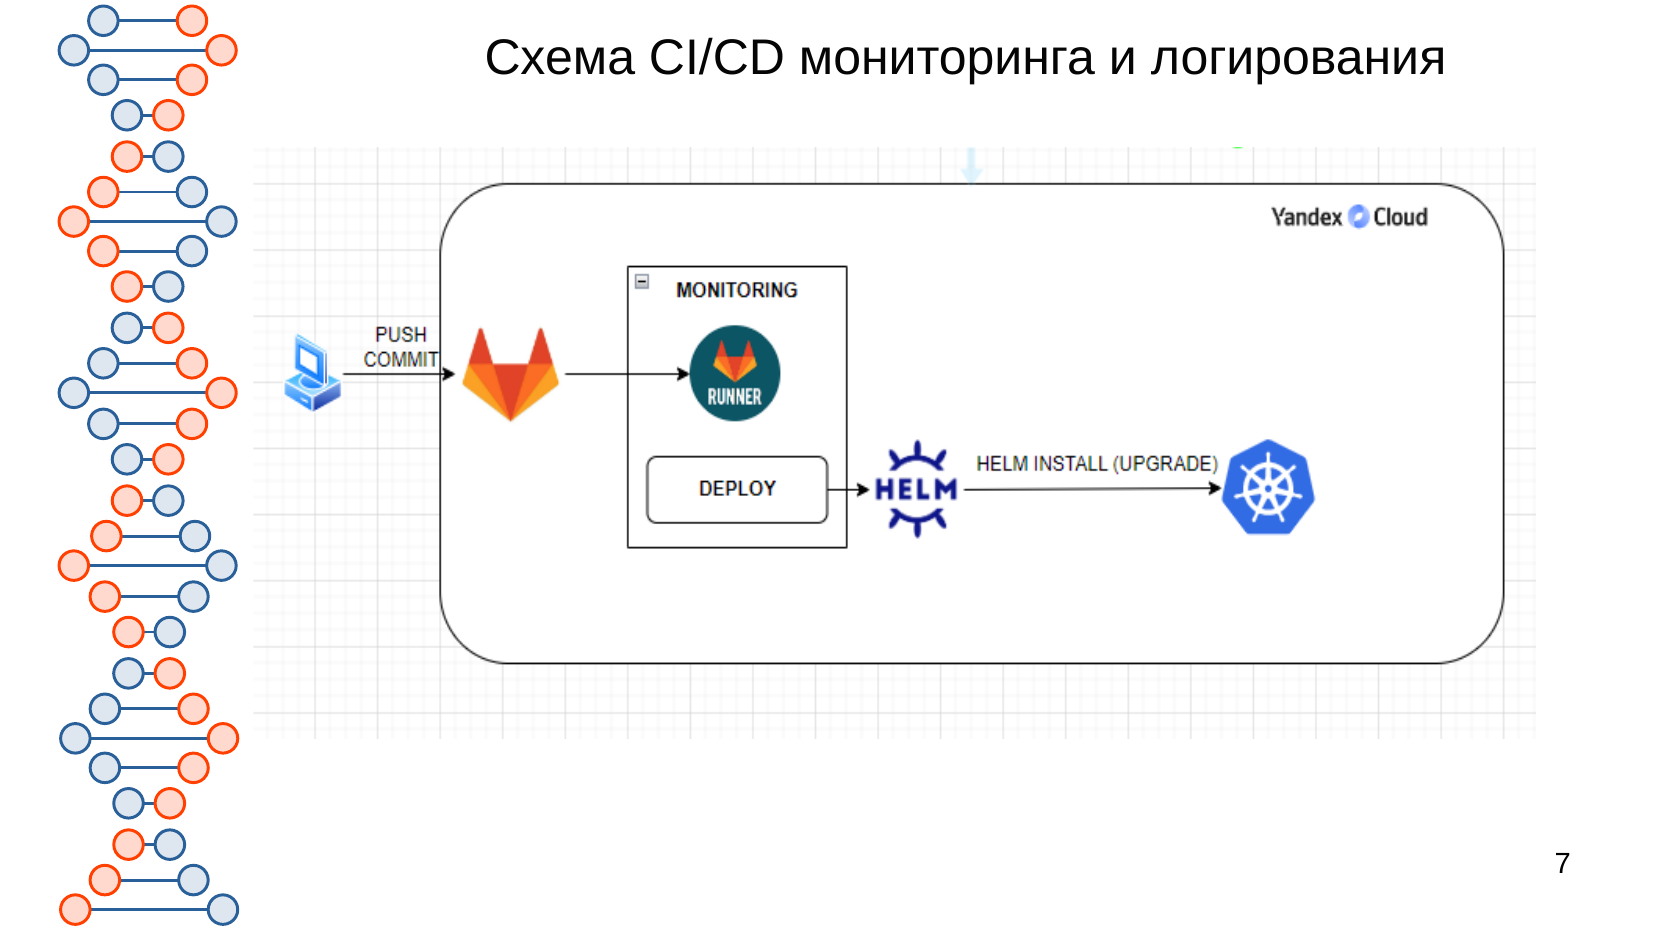

Схема CI/CD мониторинга и логирования
#
7